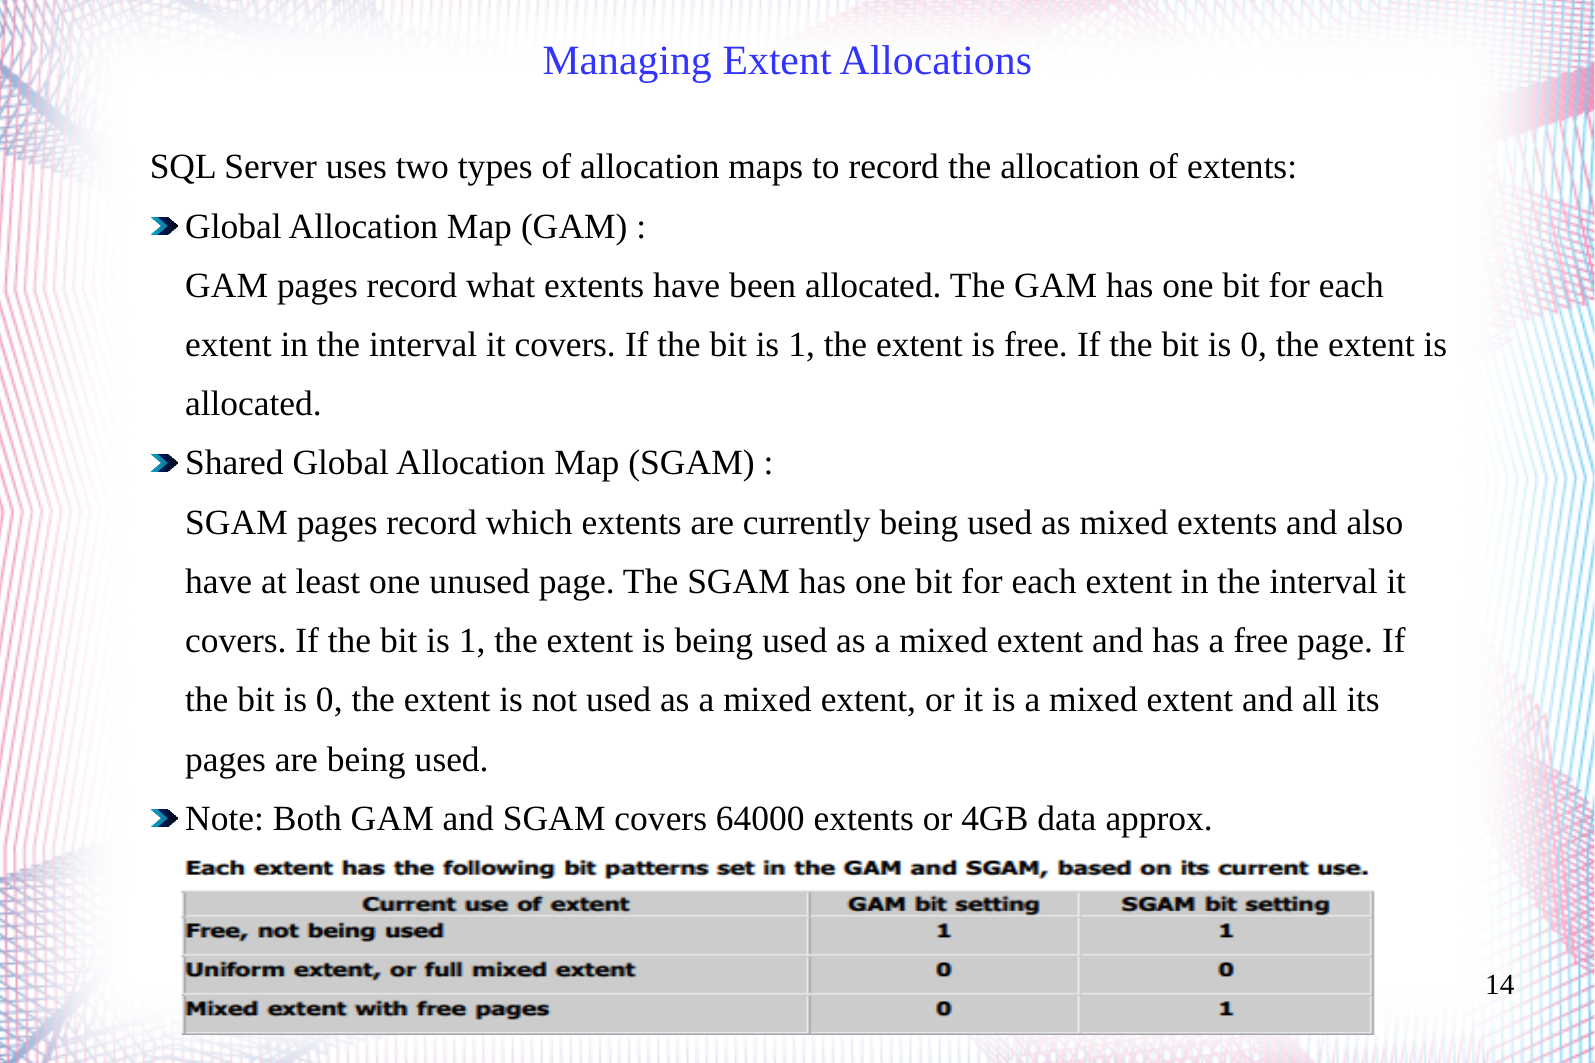

Managing Extent Allocations
SQL Server uses two types of allocation maps to record the allocation of extents:
Global Allocation Map (GAM) :
GAM pages record what extents have been allocated. The GAM has one bit for each extent in the interval it covers. If the bit is 1, the extent is free. If the bit is 0, the extent is allocated.
Shared Global Allocation Map (SGAM) :
SGAM pages record which extents are currently being used as mixed extents and also have at least one unused page. The SGAM has one bit for each extent in the interval it covers. If the bit is 1, the extent is being used as a mixed extent and has a free page. If the bit is 0, the extent is not used as a mixed extent, or it is a mixed extent and all its pages are being used.
Note: Both GAM and SGAM covers 64000 extents or 4GB data approx.
14